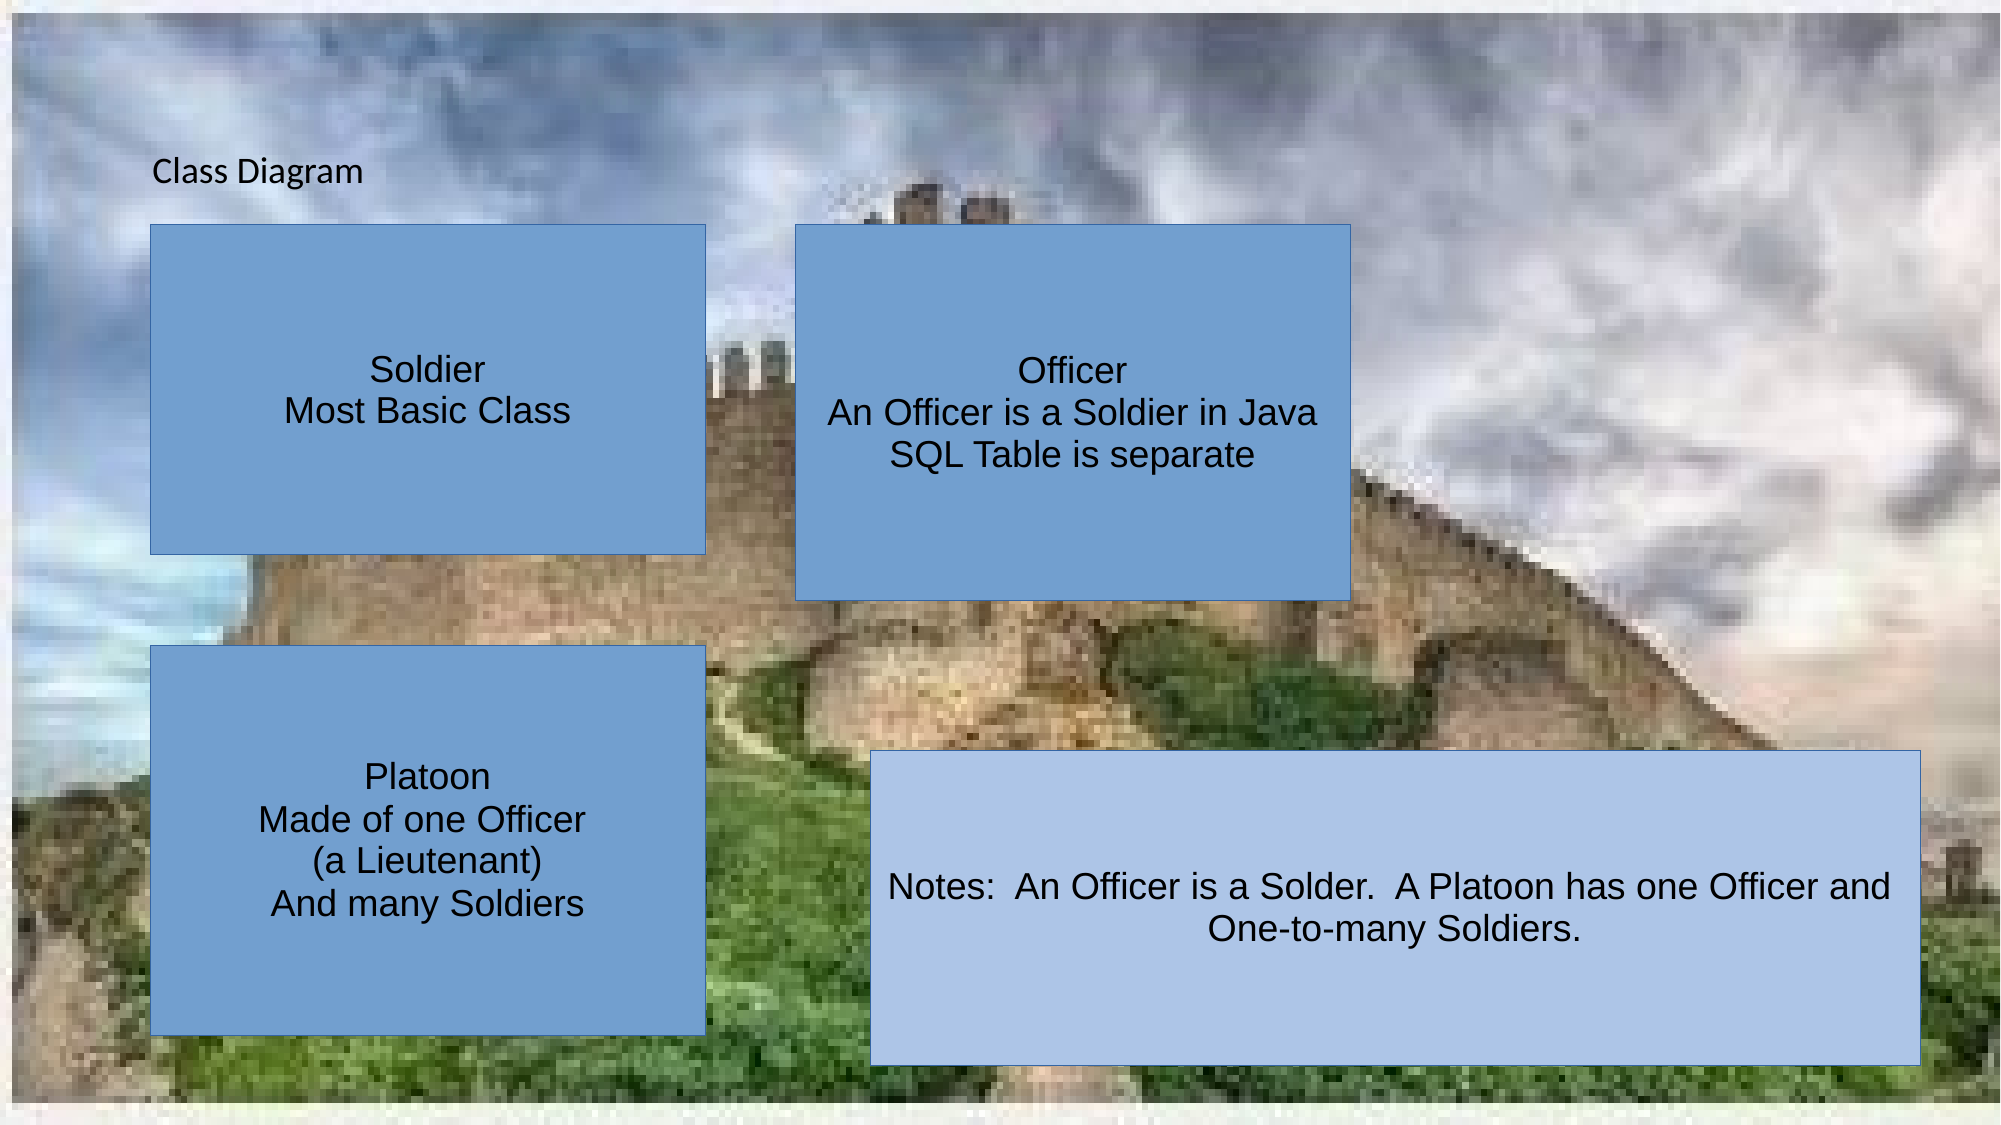

# Class Diagram
Soldier
Most Basic Class
Officer
An Officer is a Soldier in Java
SQL Table is separate
Platoon
Made of one Officer
(a Lieutenant)
And many Soldiers
Notes: An Officer is a Solder. A Platoon has one Officer and
One-to-many Soldiers.